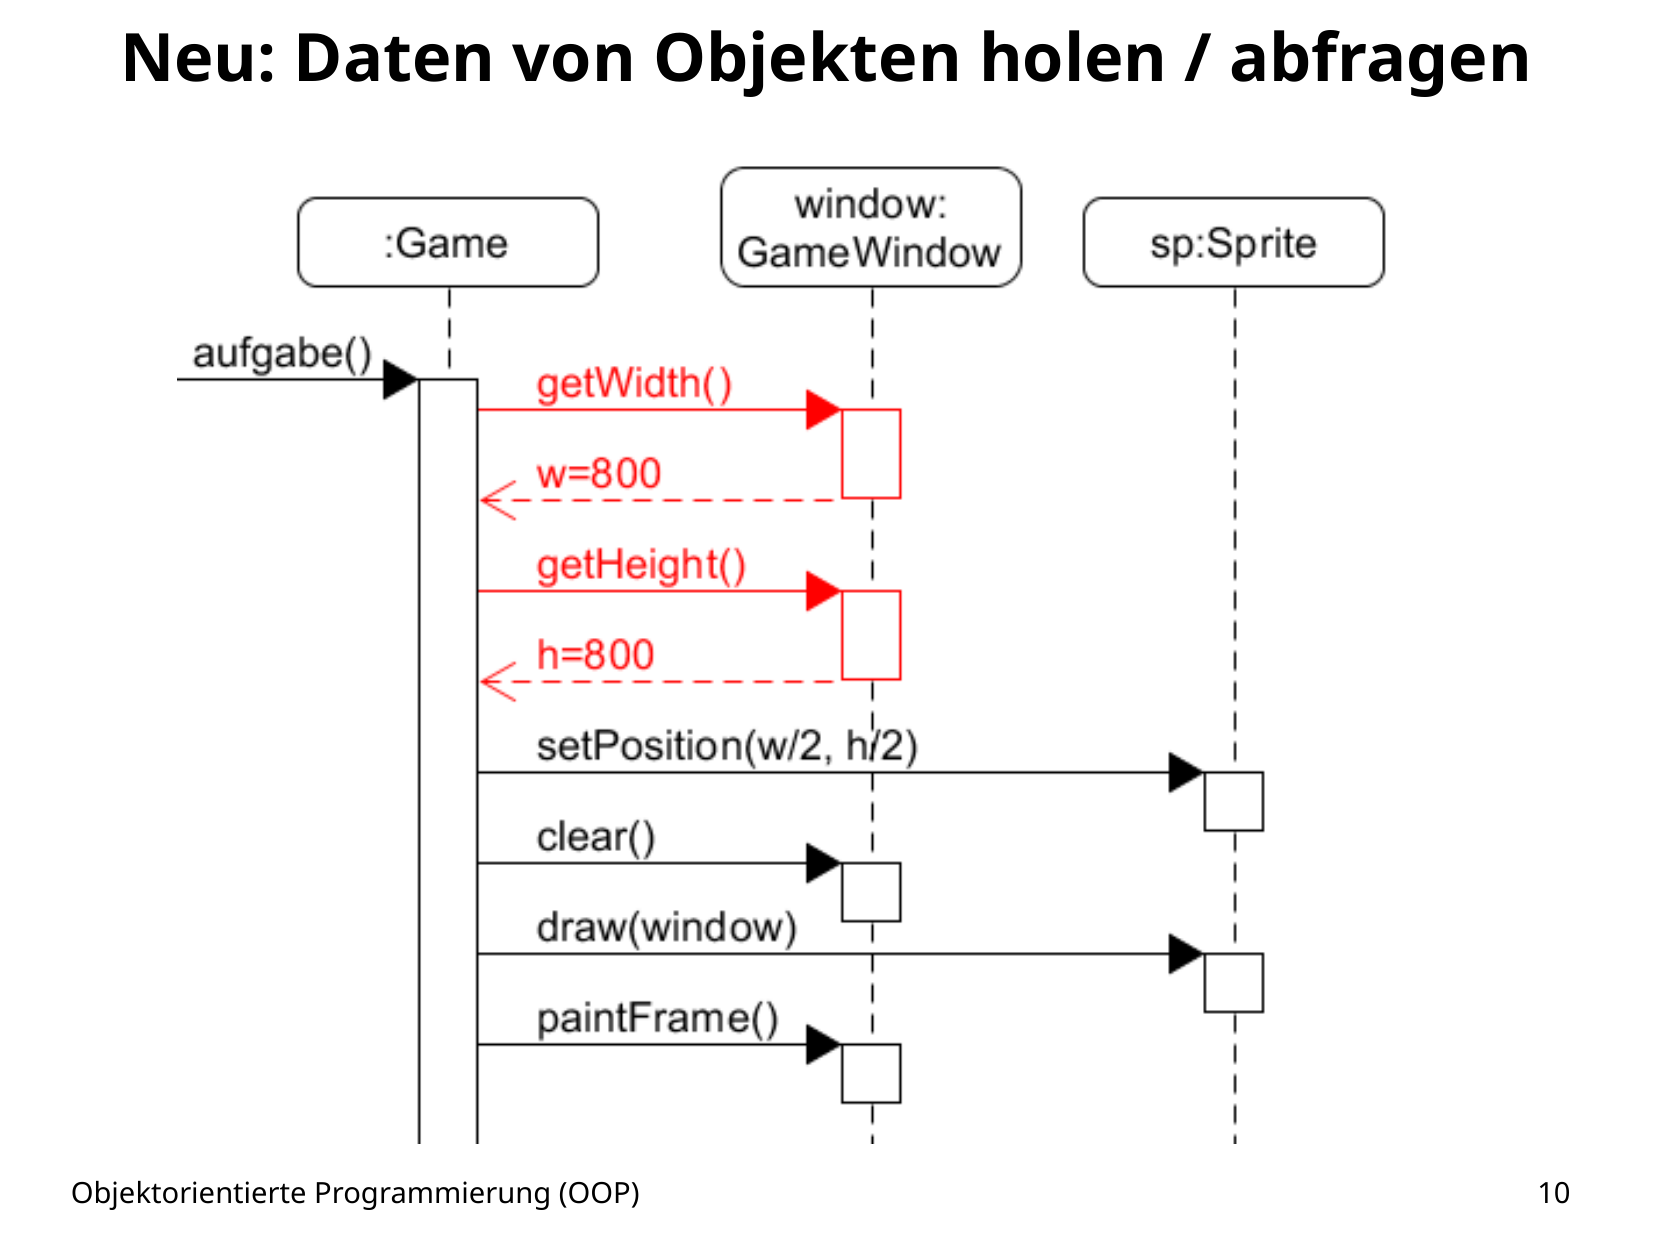

# Neu: Daten von Objekten holen / abfragen
Objektorientierte Programmierung (OOP)
10